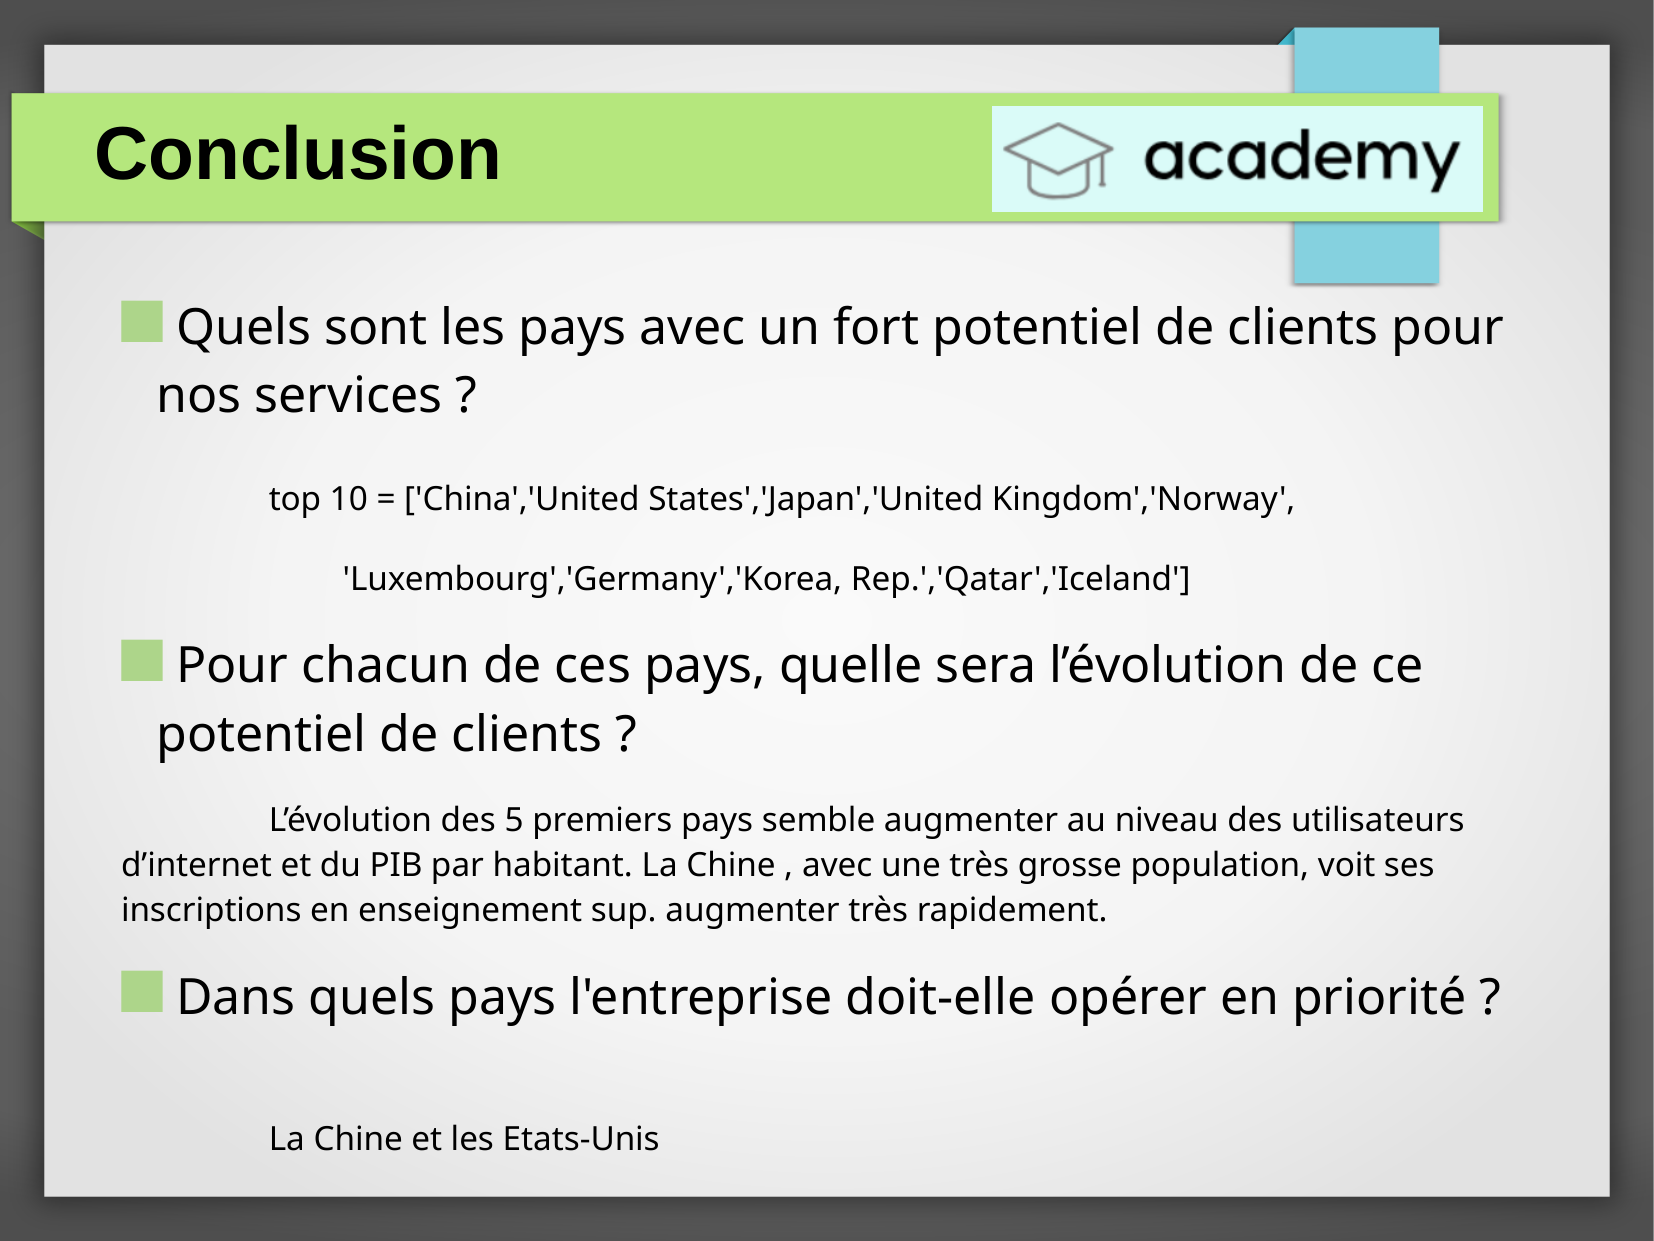

# Conclusion
 Quels sont les pays avec un fort potentiel de clients pour nos services ?
		top 10 = ['China','United States','Japan','United Kingdom','Norway',
			'Luxembourg','Germany','Korea, Rep.','Qatar','Iceland']
 Pour chacun de ces pays, quelle sera l’évolution de ce potentiel de clients ?
		L’évolution des 5 premiers pays semble augmenter au niveau des utilisateurs d’internet et du PIB par habitant. La Chine , avec une très grosse population, voit ses inscriptions en enseignement sup. augmenter très rapidement.
 Dans quels pays l'entreprise doit-elle opérer en priorité ?
		La Chine et les Etats-Unis